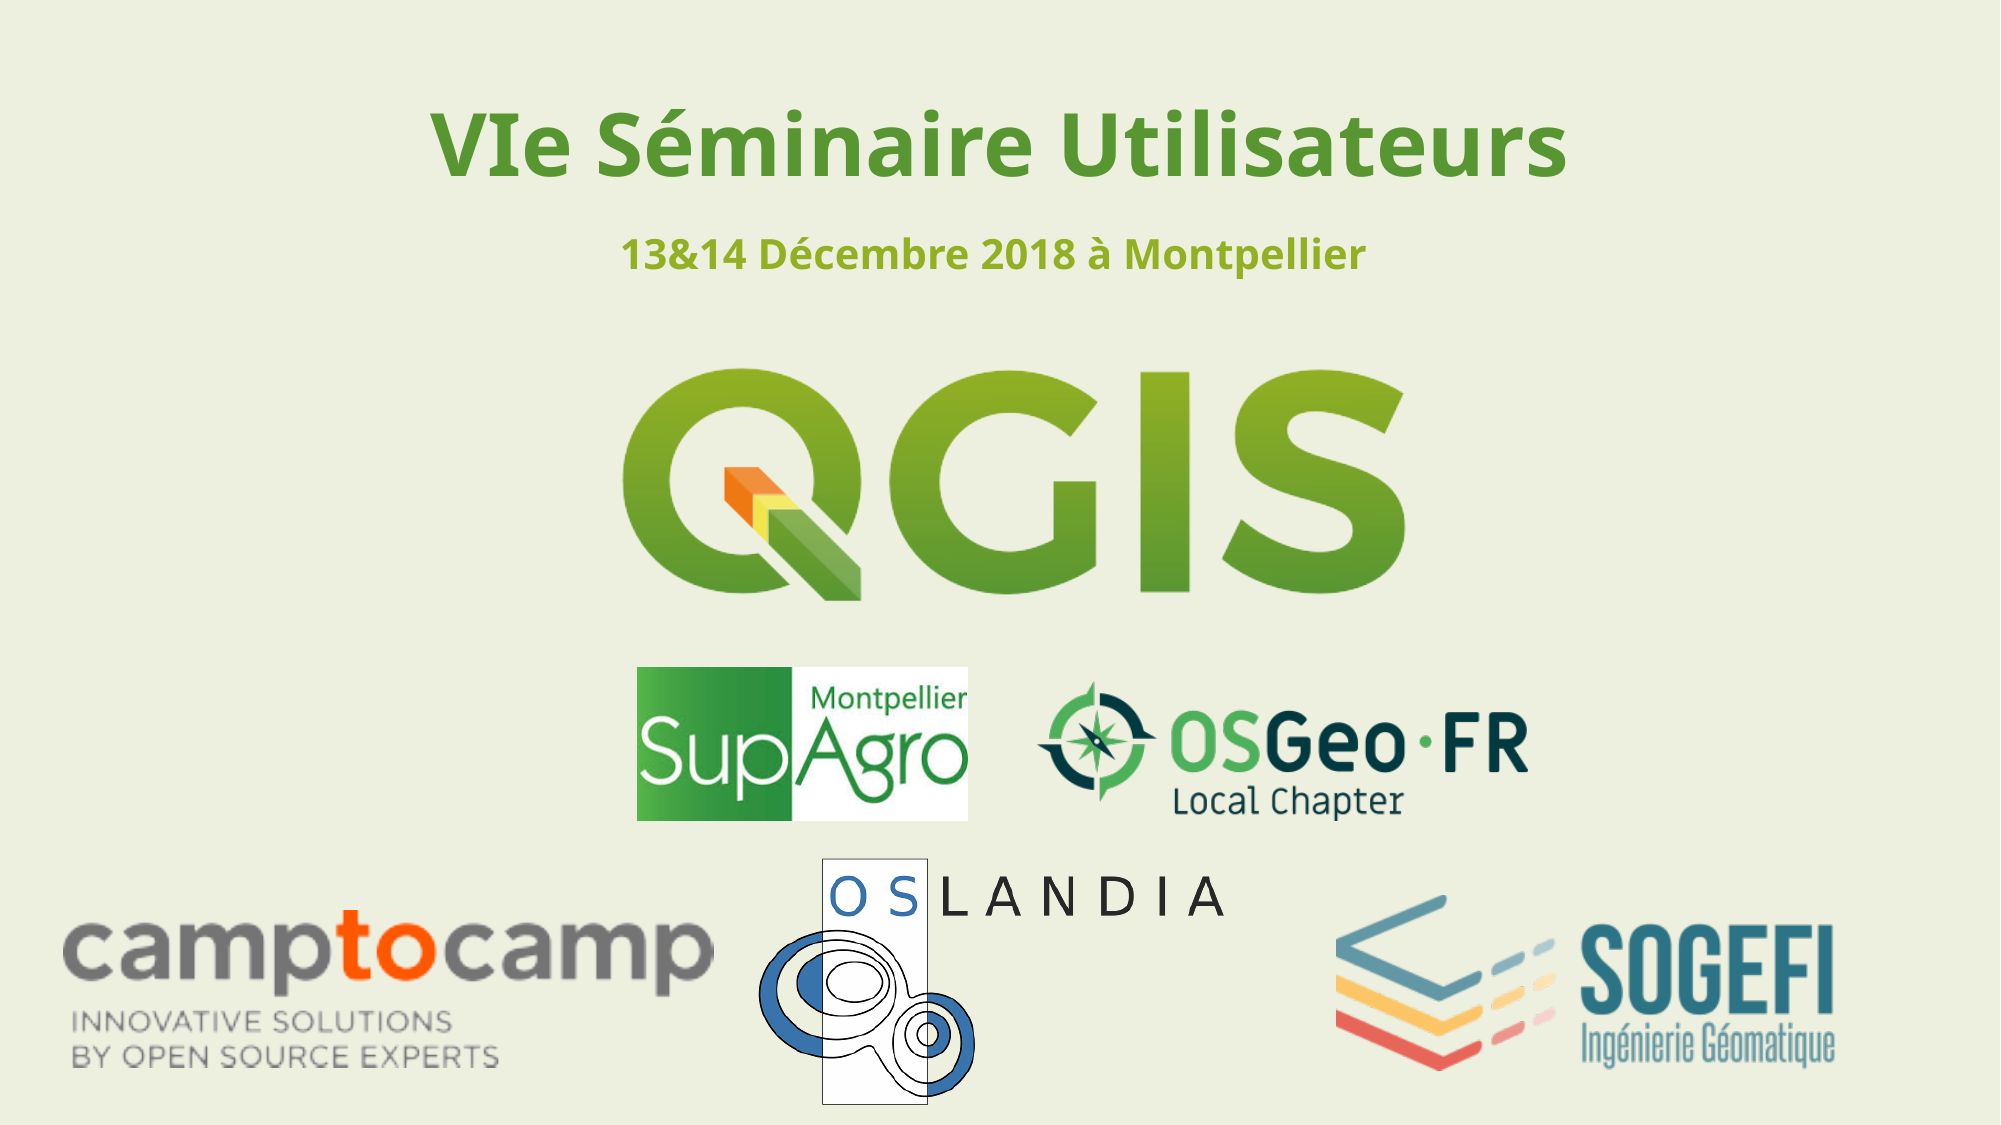

VIe Séminaire Utilisateurs
13&14 Décembre 2018 à Montpellier